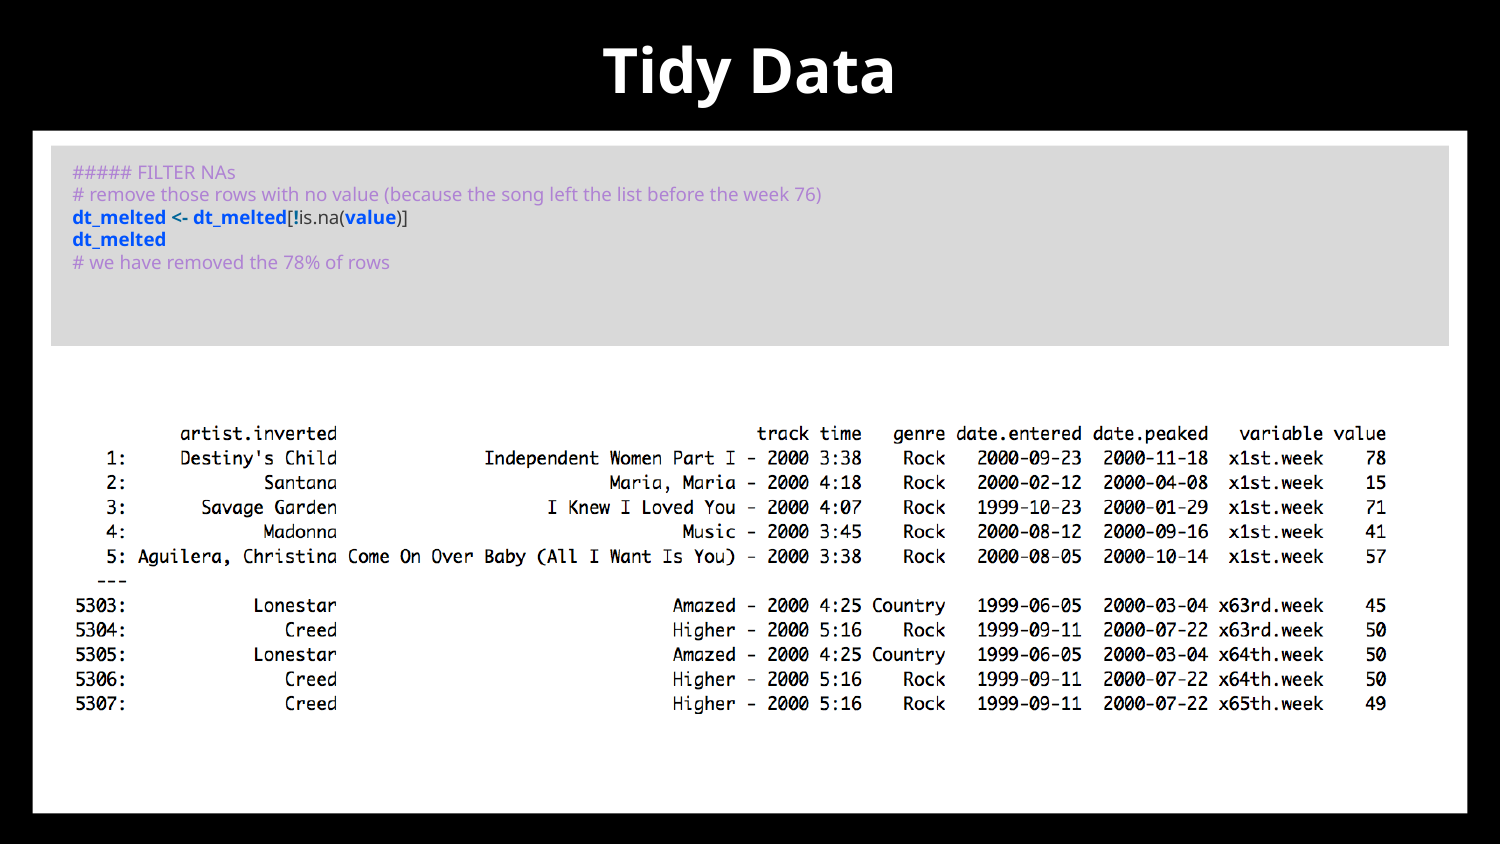

Tidy Data
##### FILTER NAs # remove those rows with no value (because the song left the list before the week 76) dt_melted <- dt_melted[!is.na(value)] dt_melted # we have removed the 78% of rows